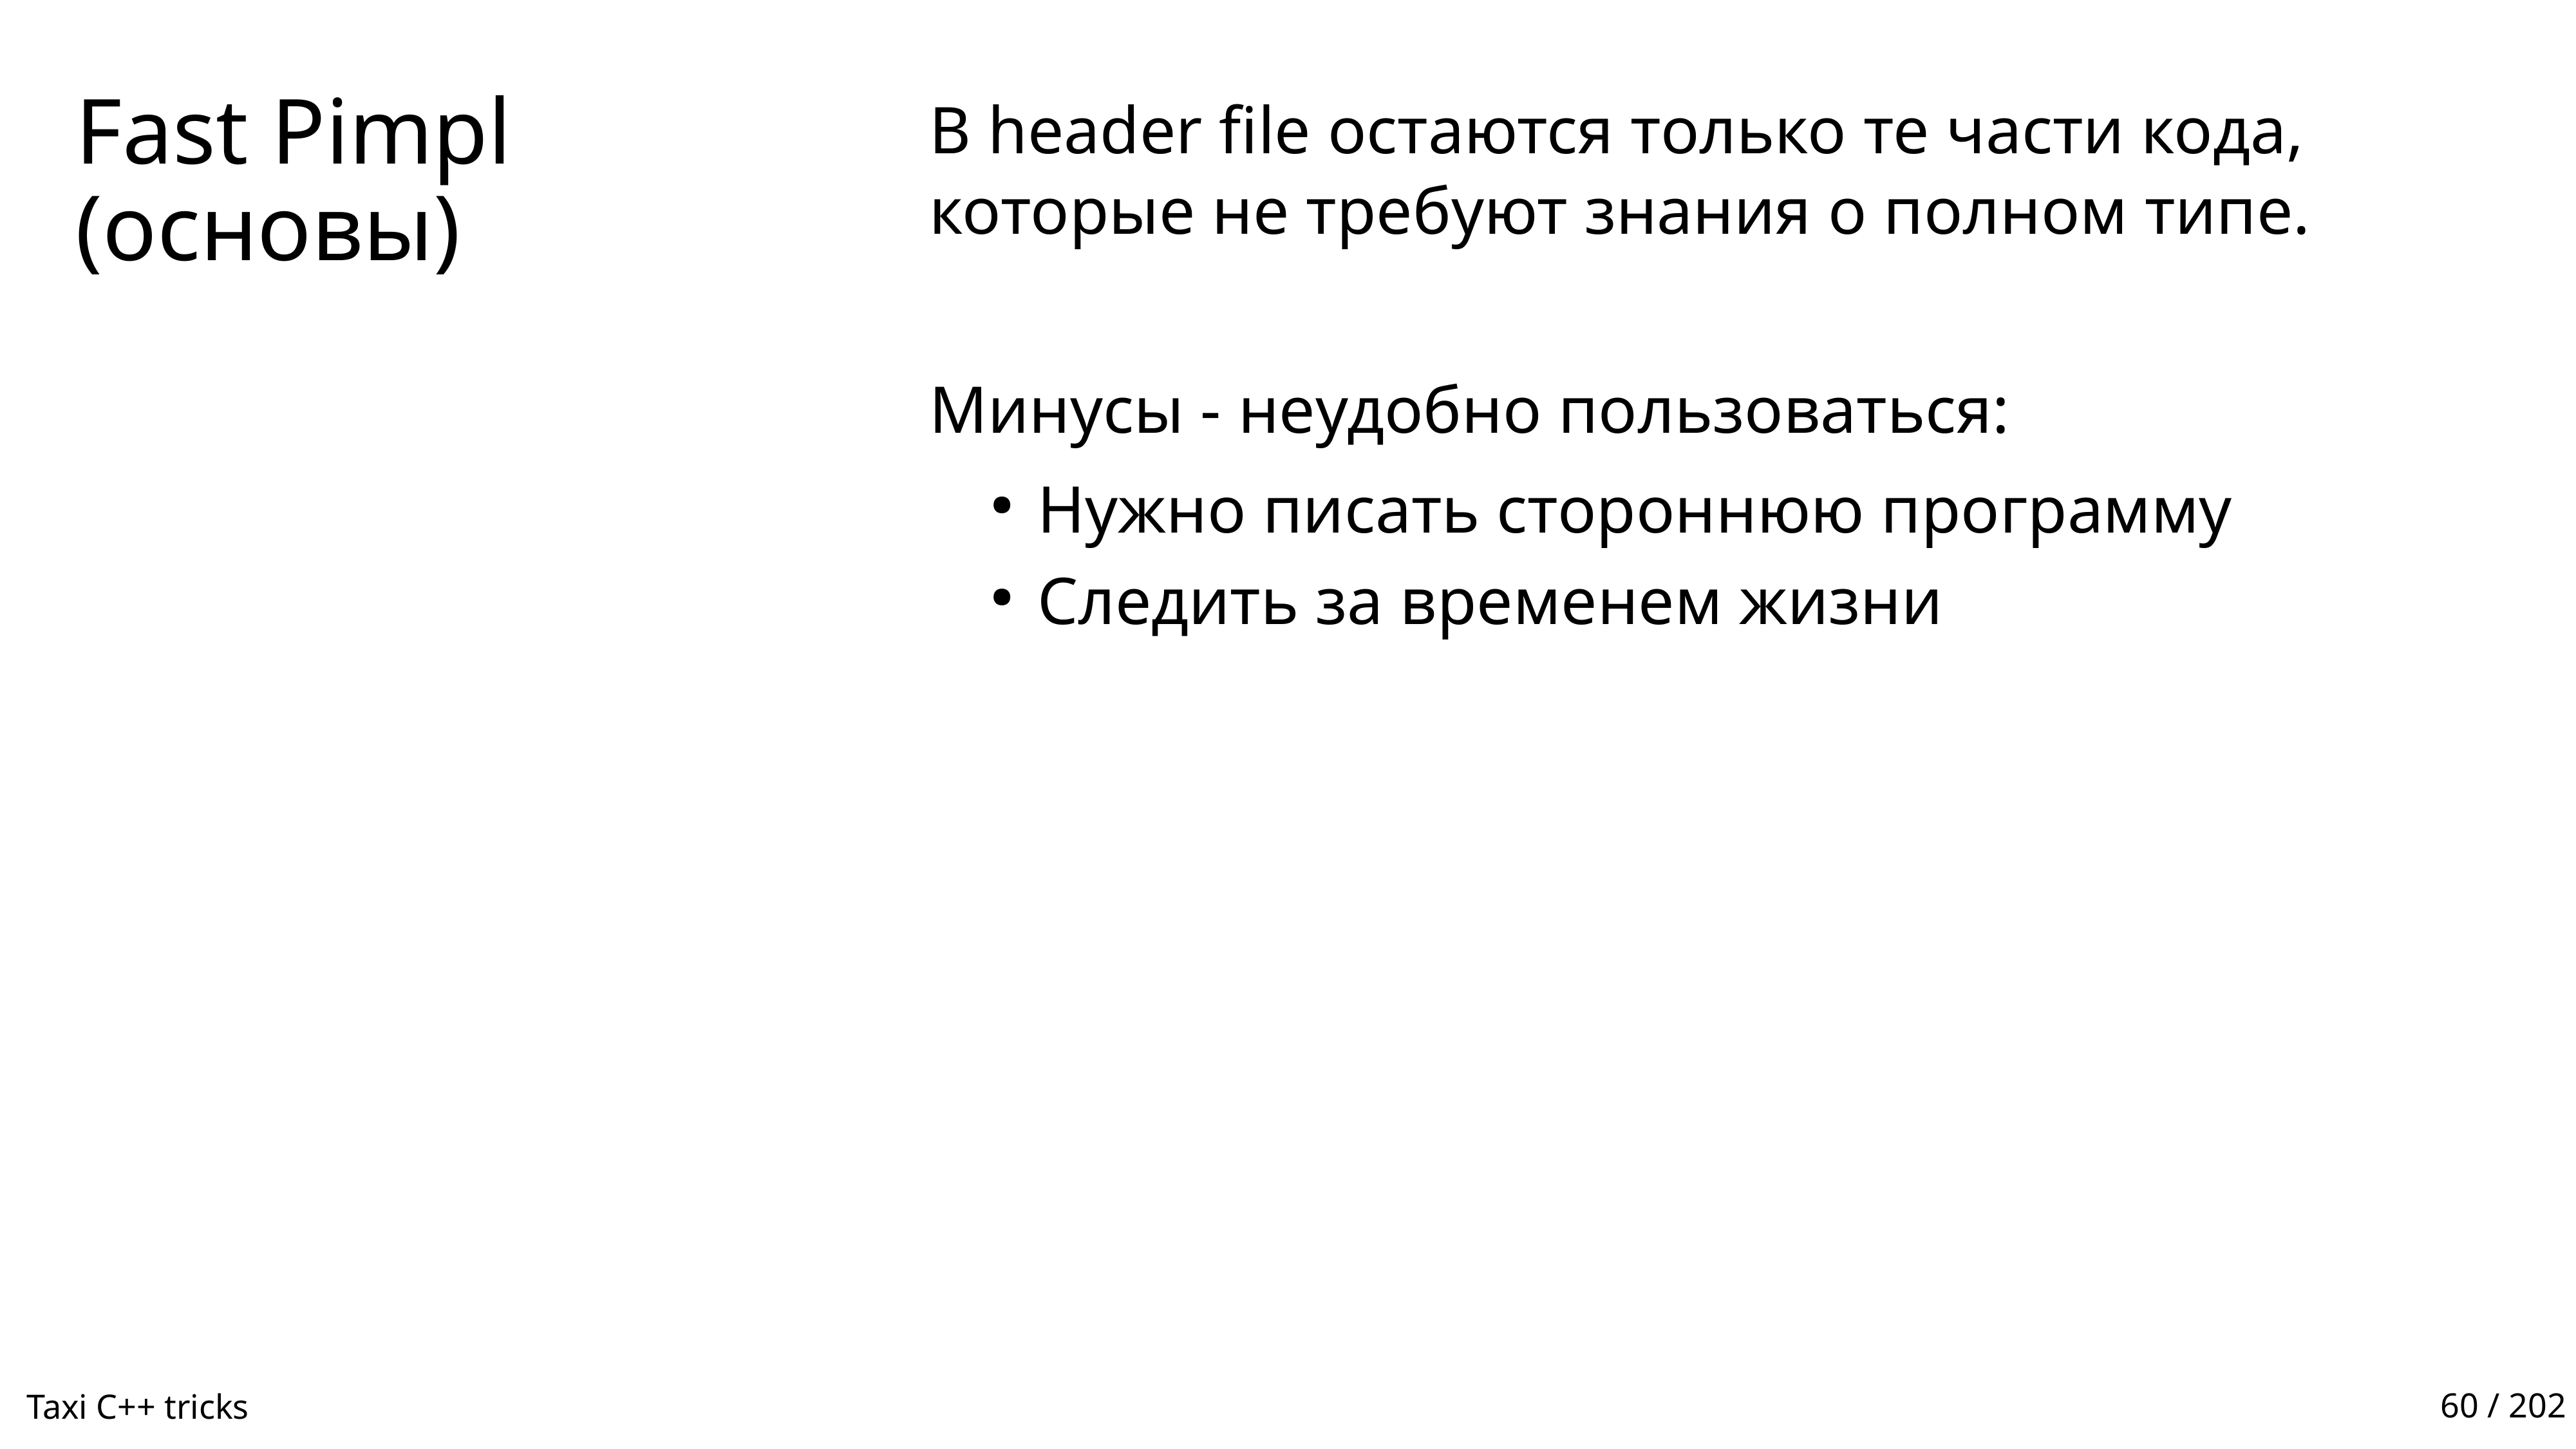

# Fast Pimpl (основы)
В header file остаются только те части кода, которые не требуют знания о полном типе.
Минусы - неудобно пользоваться:
 Нужно писать стороннюю программу
 Следить за временем жизни
Taxi C++ tricks